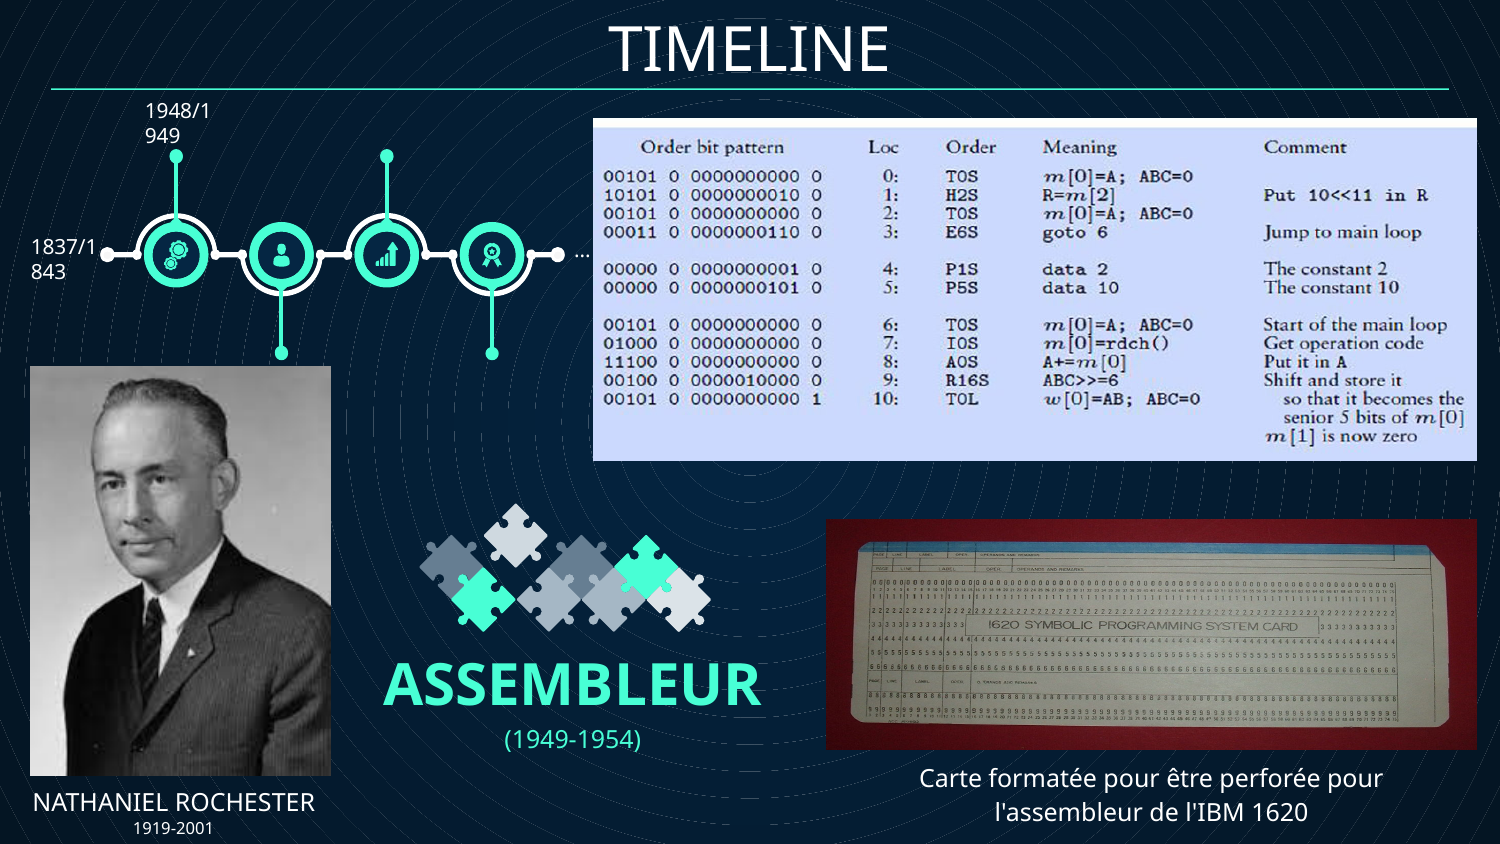

# TIMELINE
1948/1949
1837/1843
...
ASSEMBLEUR
(1949-1954)
Carte formatée pour être perforée pour l'assembleur de l'IBM 1620
NATHANIEL ROCHESTER
1919-2001